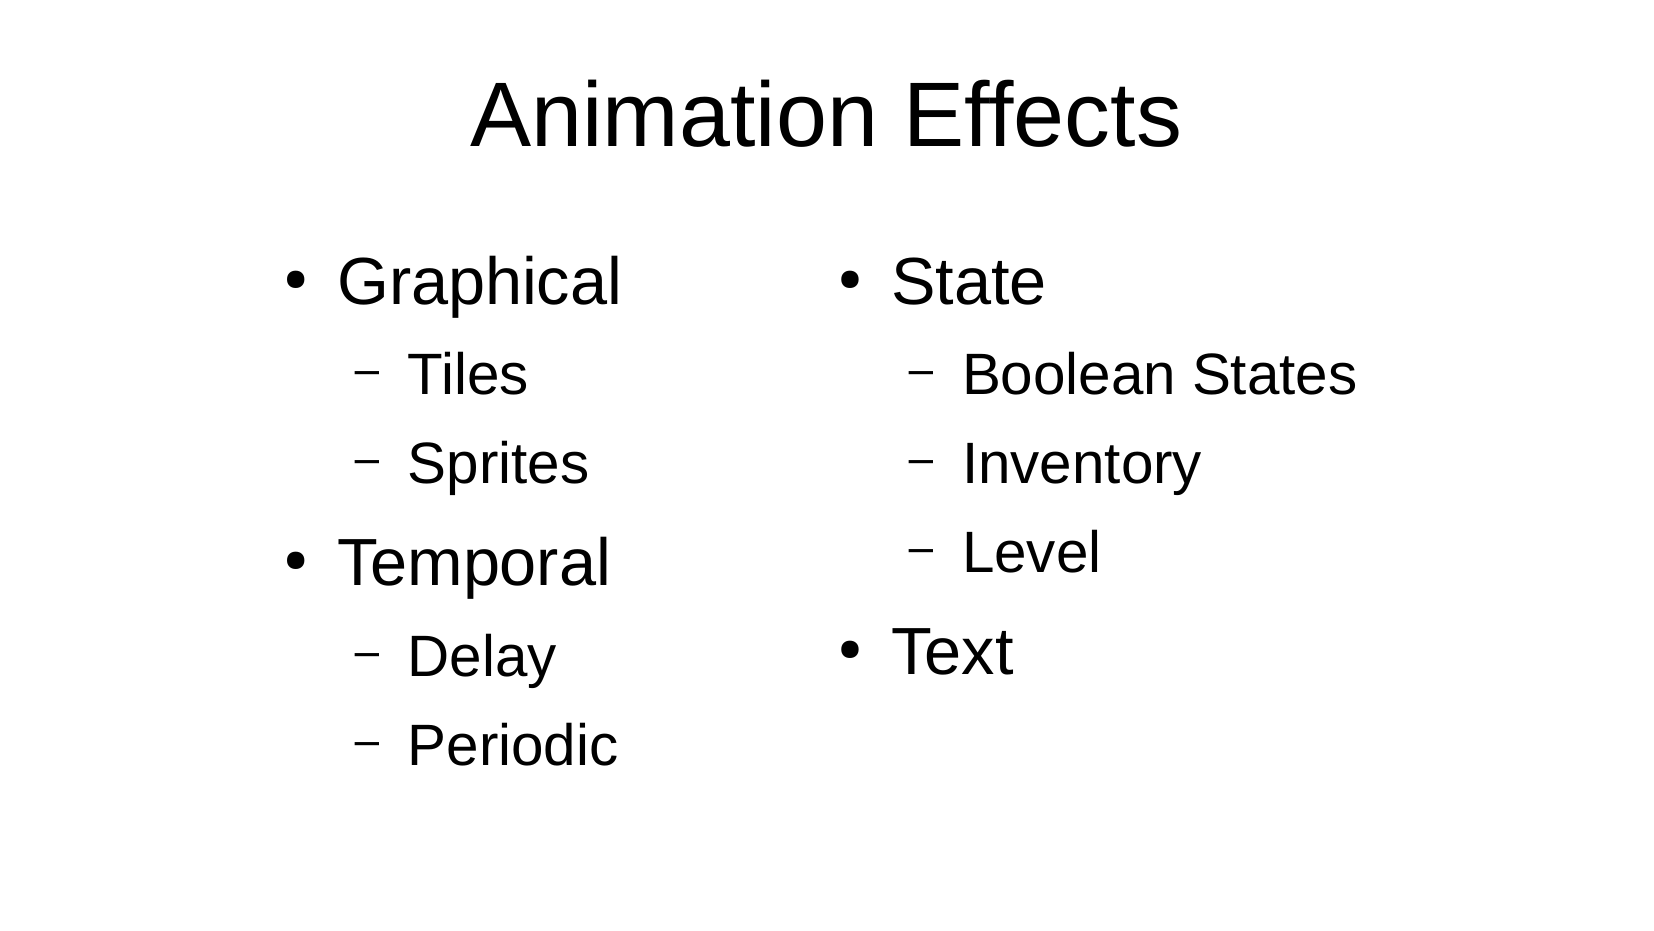

# Animation Effects
Graphical
Tiles
Sprites
Temporal
Delay
Periodic
State
Boolean States
Inventory
Level
Text